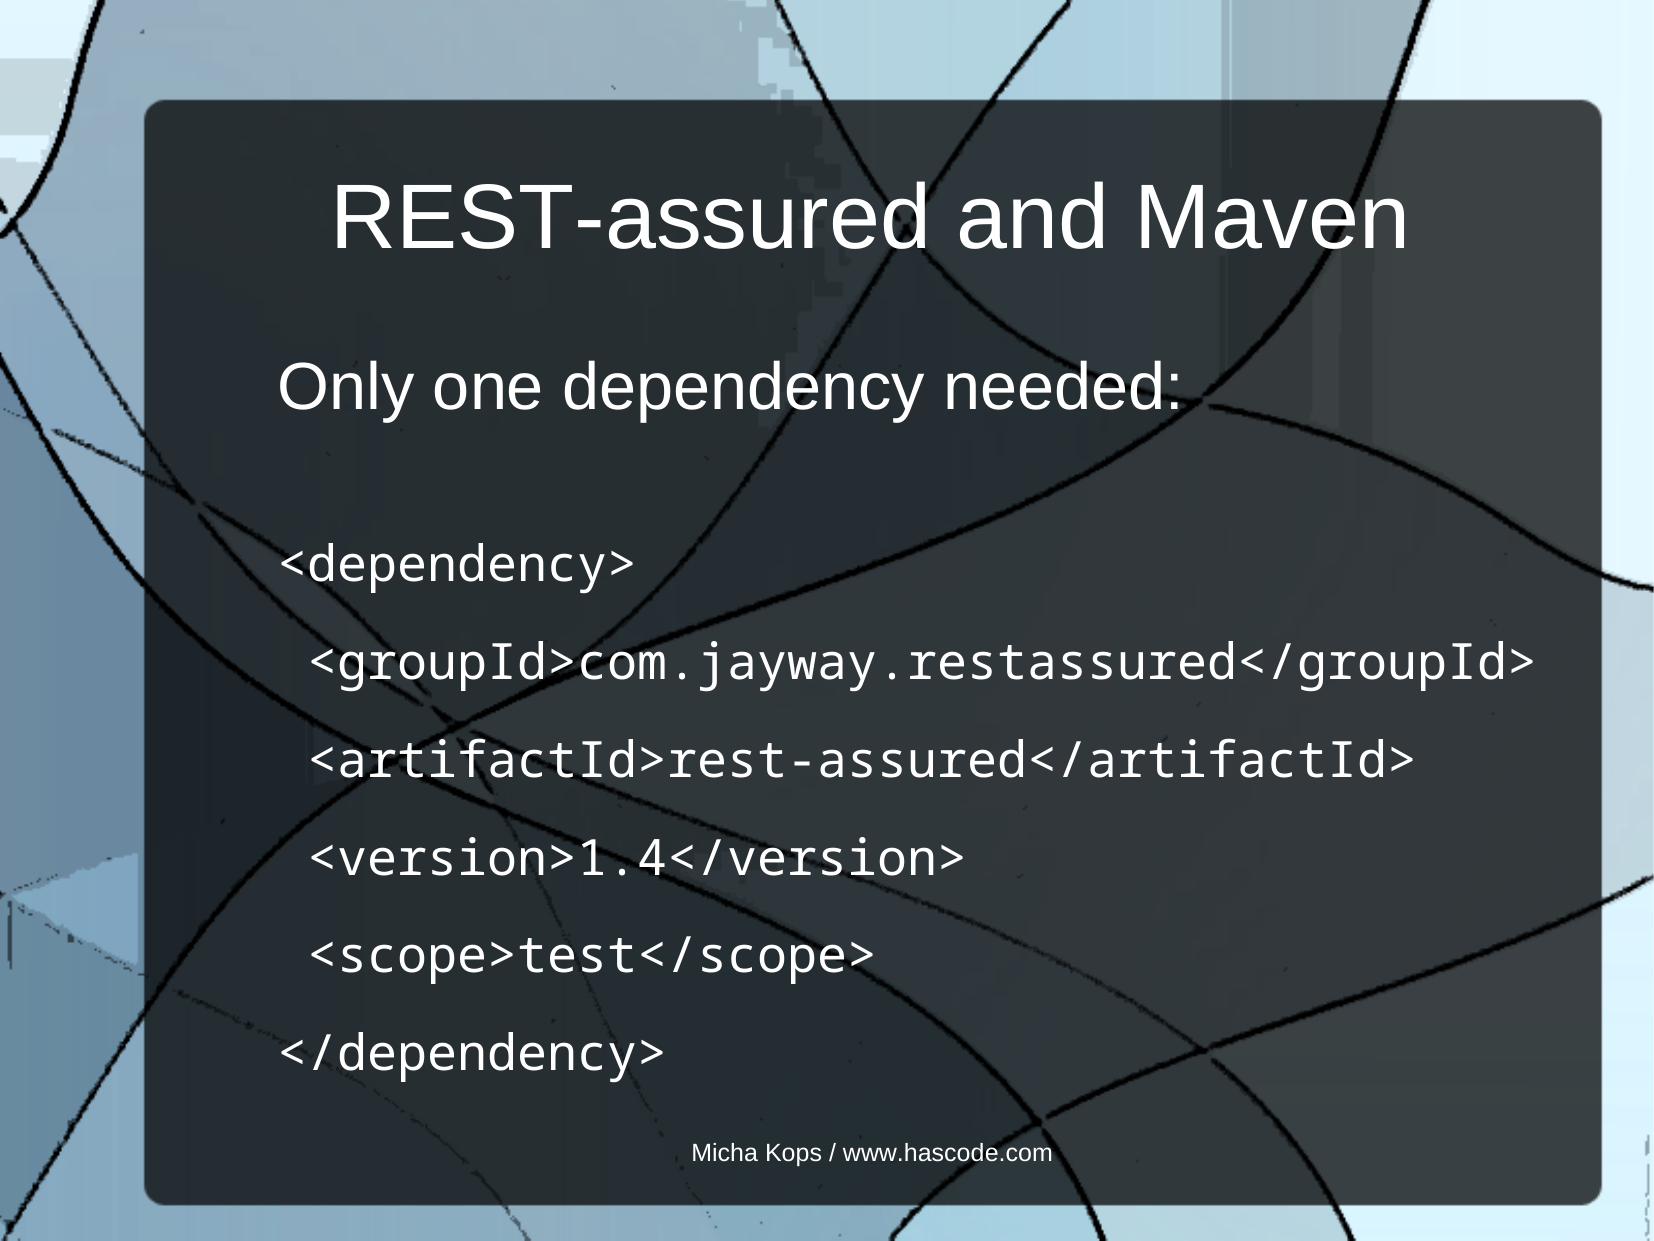

# REST-assured and Maven
Only one dependency needed:
<dependency>
 <groupId>com.jayway.restassured</groupId>
 <artifactId>rest-assured</artifactId>
 <version>1.4</version>
 <scope>test</scope>
</dependency>